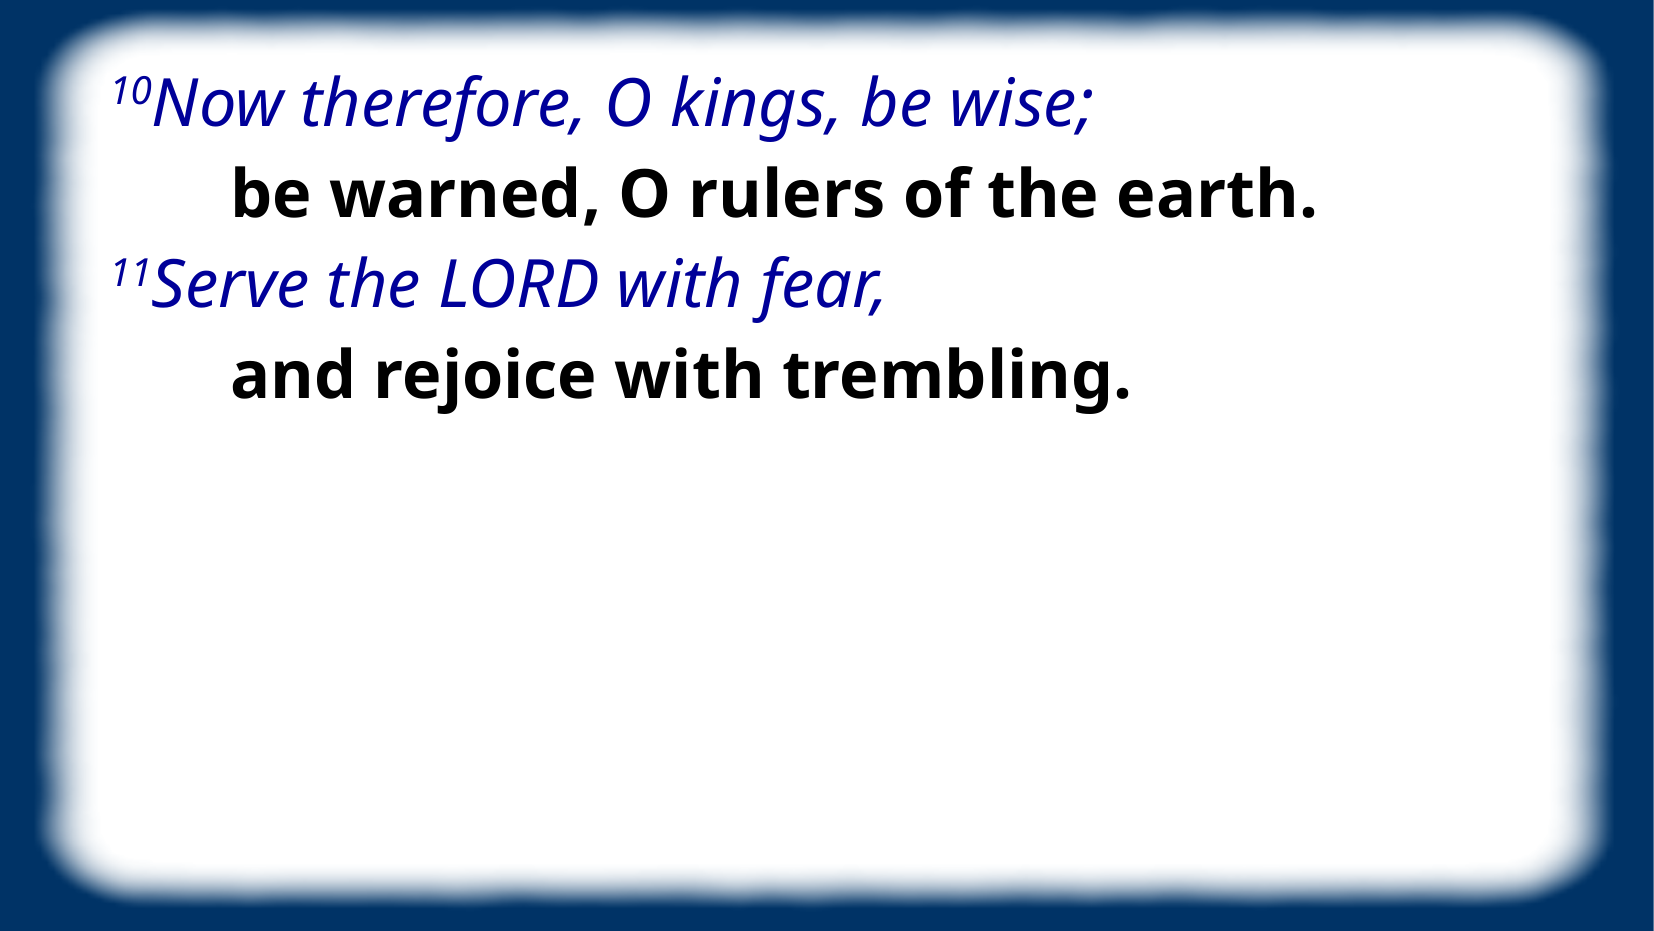

10Now therefore, O kings, be wise;
 be warned, O rulers of the earth.
11Serve the LORD with fear,
 and rejoice with trembling.